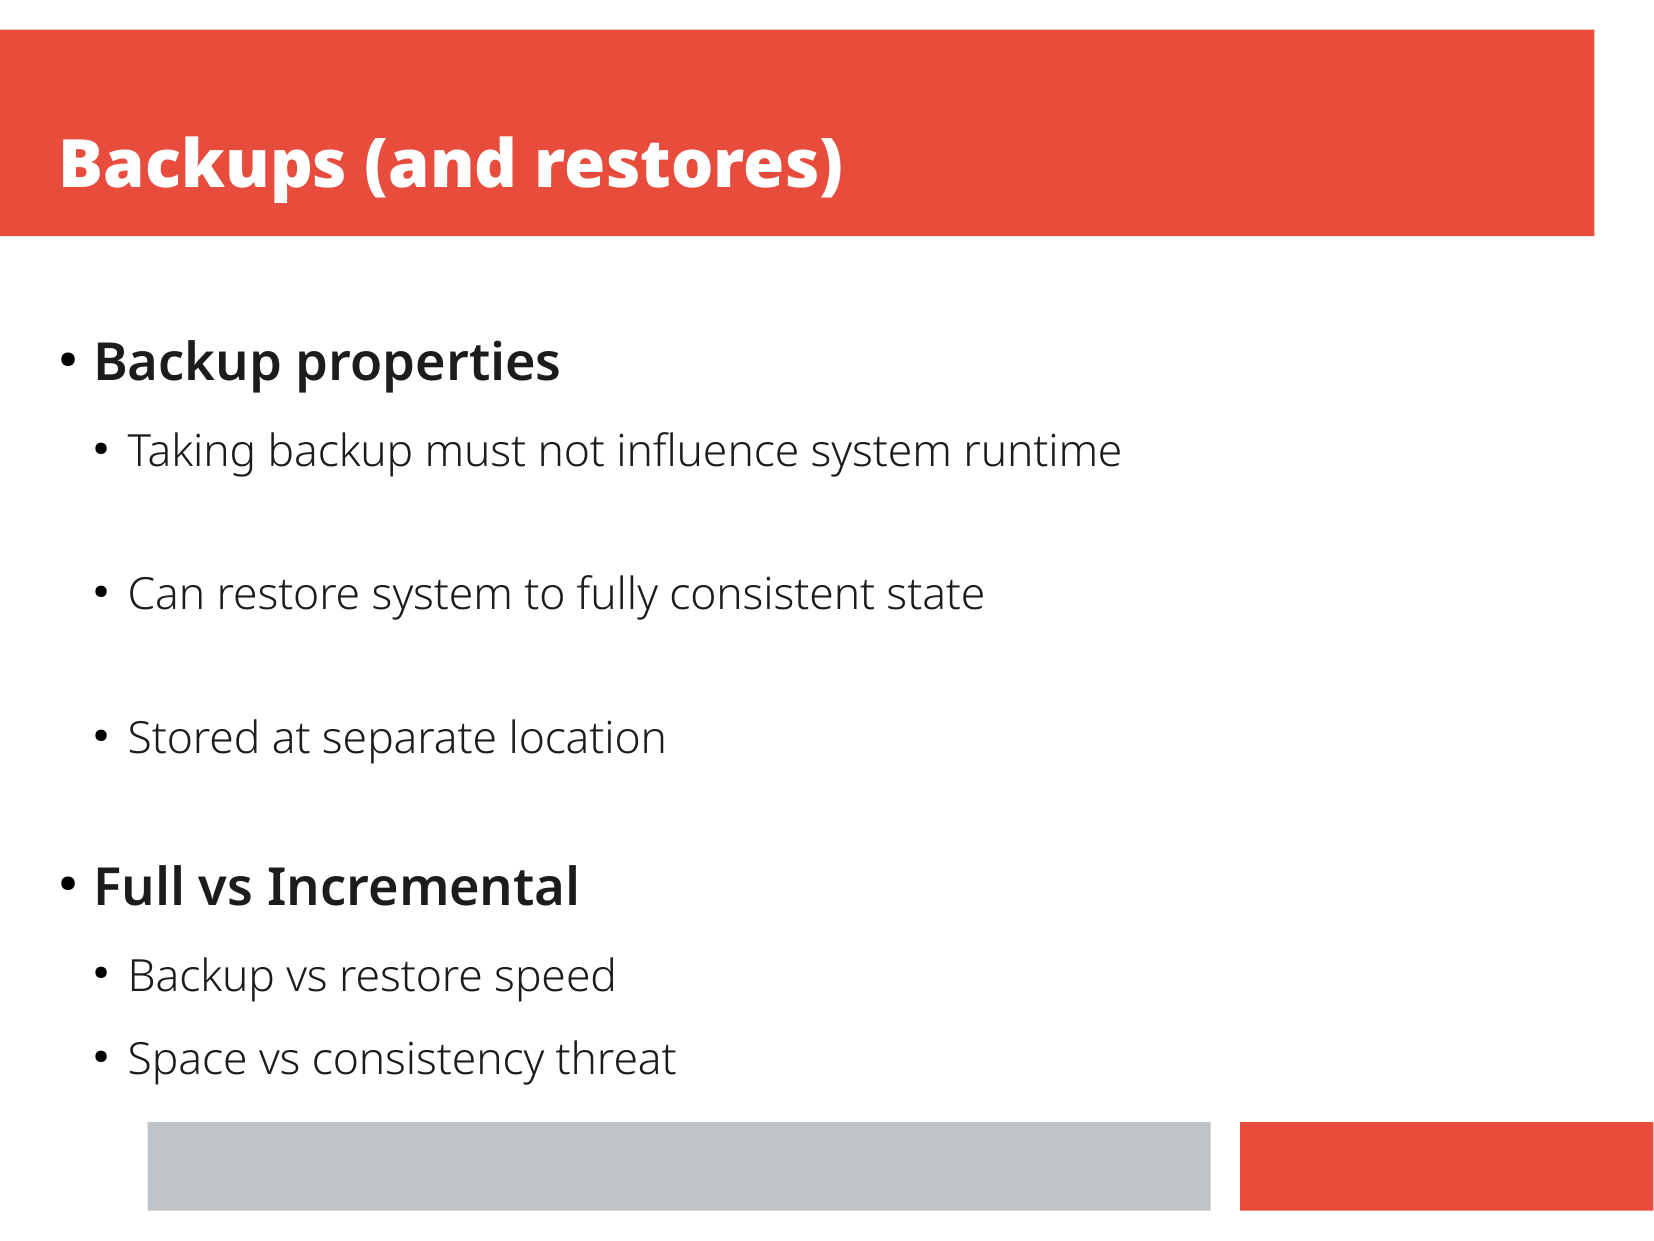

# Backups (and restores)
Backup properties
Taking backup must not influence system runtime
Can restore system to fully consistent state
Stored at separate location
Full vs Incremental
Backup vs restore speed
Space vs consistency threat